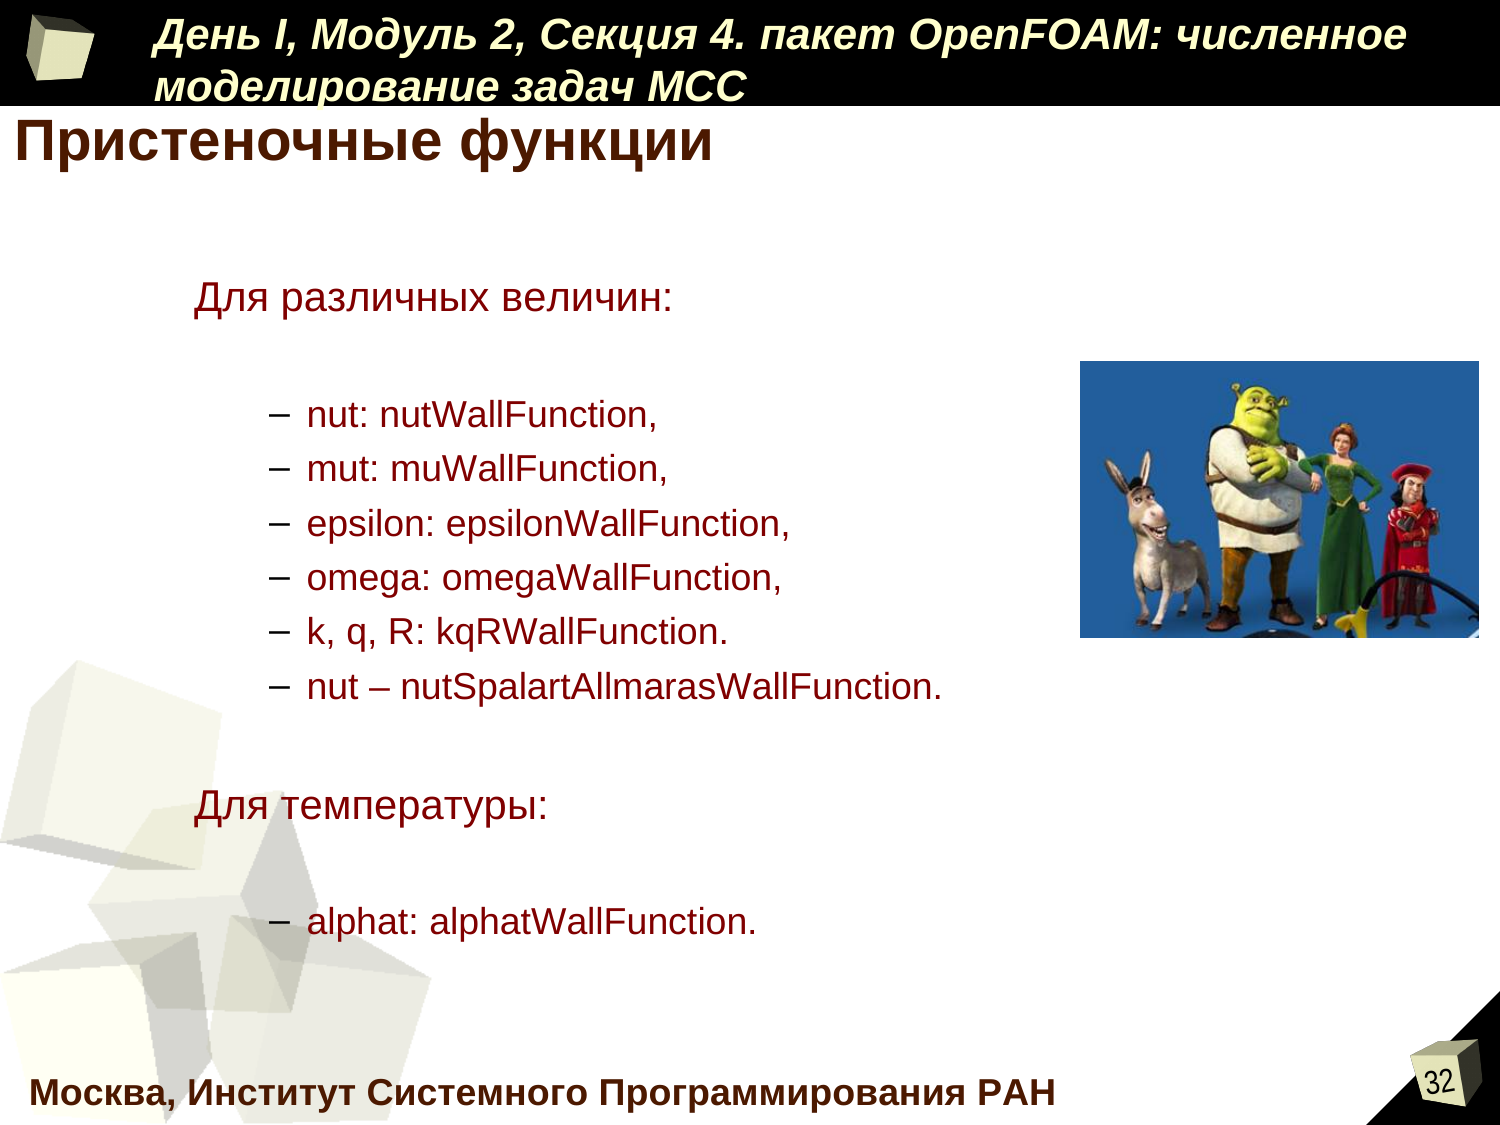

Пристеночные функции
# Для различных величин:
nut: nutWallFunction,
mut: muWallFunction,
epsilon: epsilonWallFunction,
omega: omegaWallFunction,
k, q, R: kqRWallFunction.
nut – nutSpalartAllmarasWallFunction.
Для температуры:
alphat: alphatWallFunction.